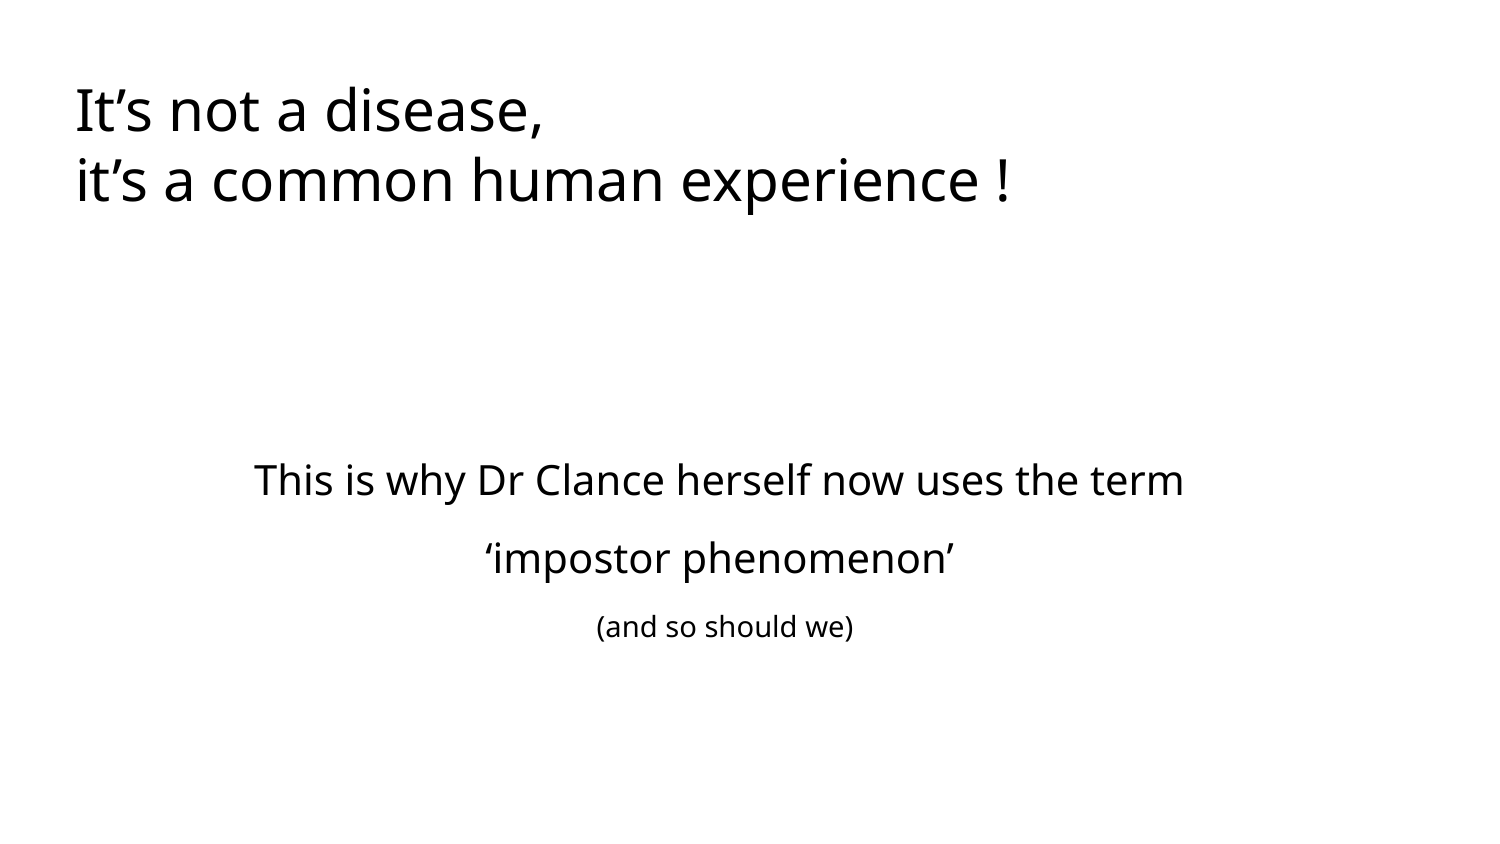

# It’s not a disease, it’s a common human experience !
This is why Dr Clance herself now uses the term
‘impostor phenomenon’
(and so should we)